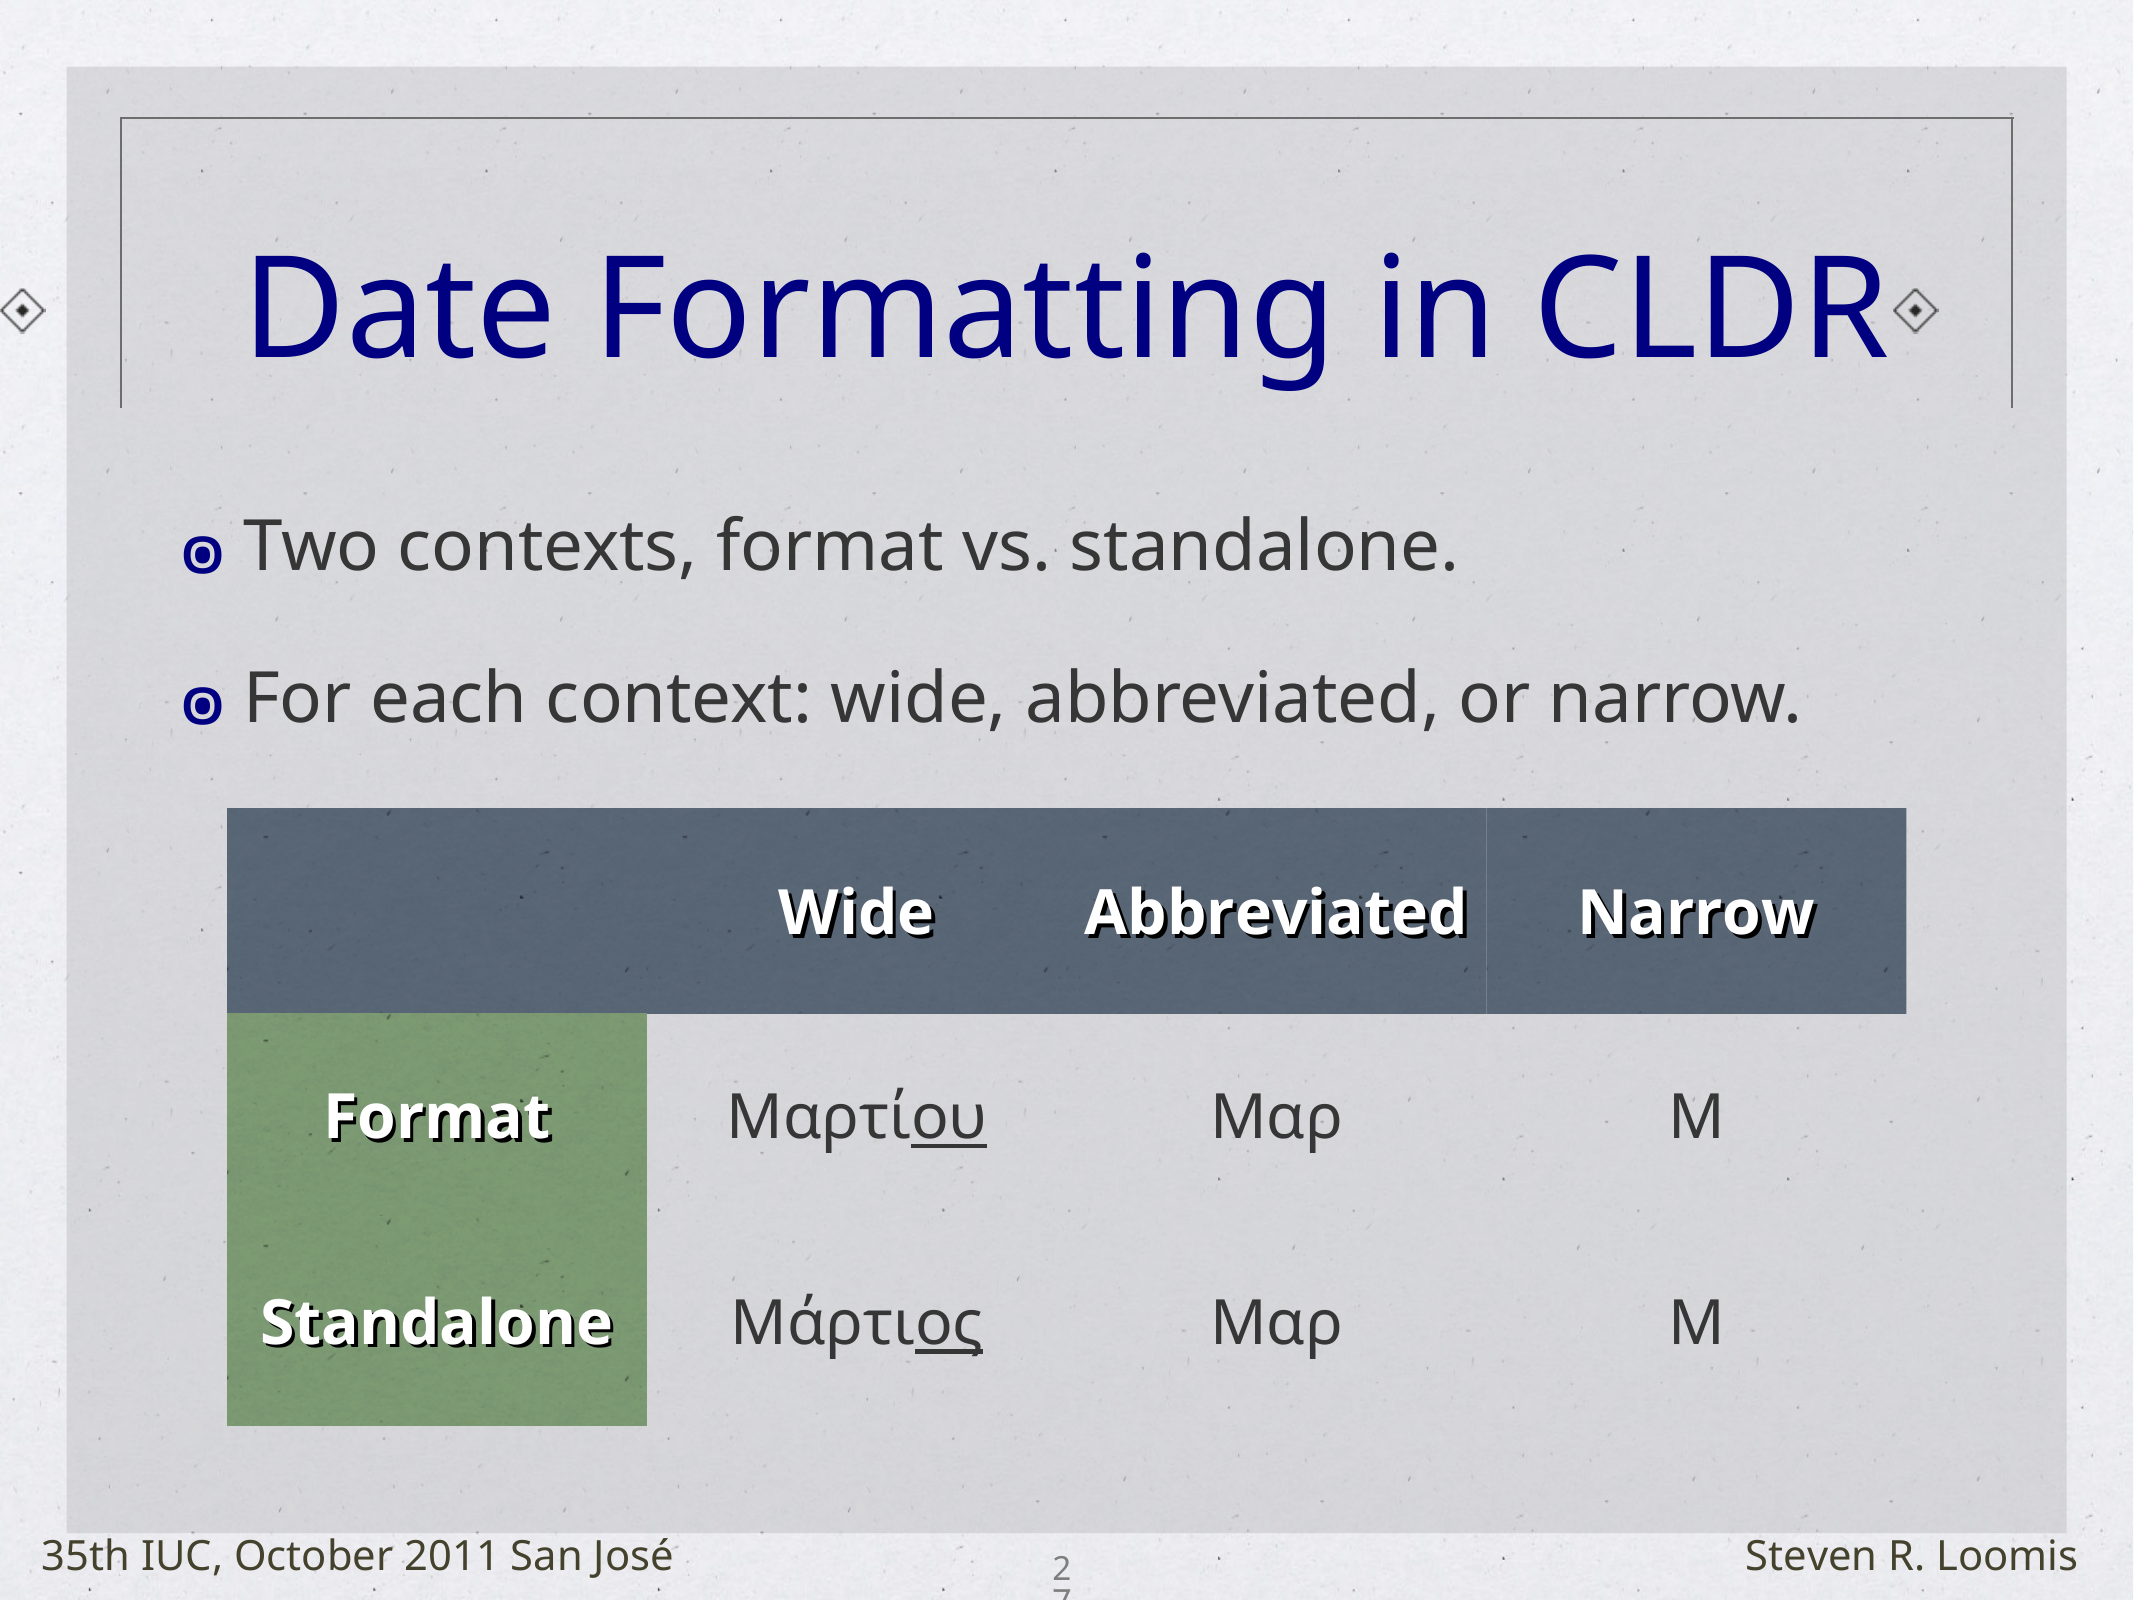

# Date Formatting in CLDR
Two contexts, format vs. standalone.
For each context: wide, abbreviated, or narrow.
| | Wide | Abbreviated | Narrow |
| --- | --- | --- | --- |
| Format | Μαρτίου | Μαρ | Μ |
| Standalone | Μάρτιος | Μαρ | Μ |
27